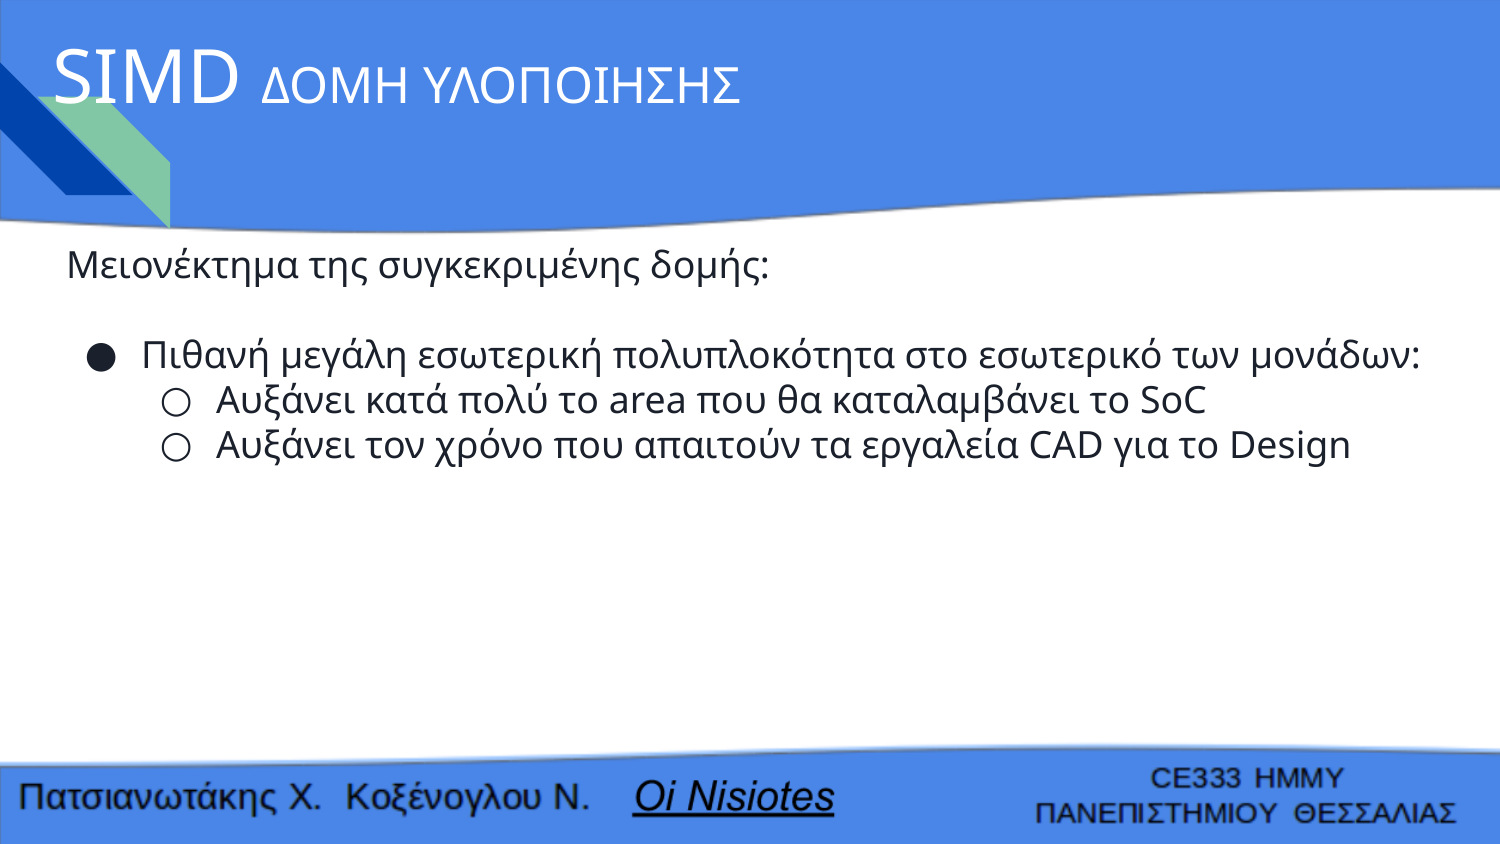

# SIMD ΔΟΜΗ ΥΛΟΠΟΙΗΣΗΣ
Μειονέκτημα της συγκεκριμένης δομής:
Πιθανή μεγάλη εσωτερική πολυπλοκότητα στο εσωτερικό των μονάδων:
Αυξάνει κατά πολύ το area που θα καταλαμβάνει το SoC
Αυξάνει τον χρόνο που απαιτούν τα εργαλεία CAD για το Design